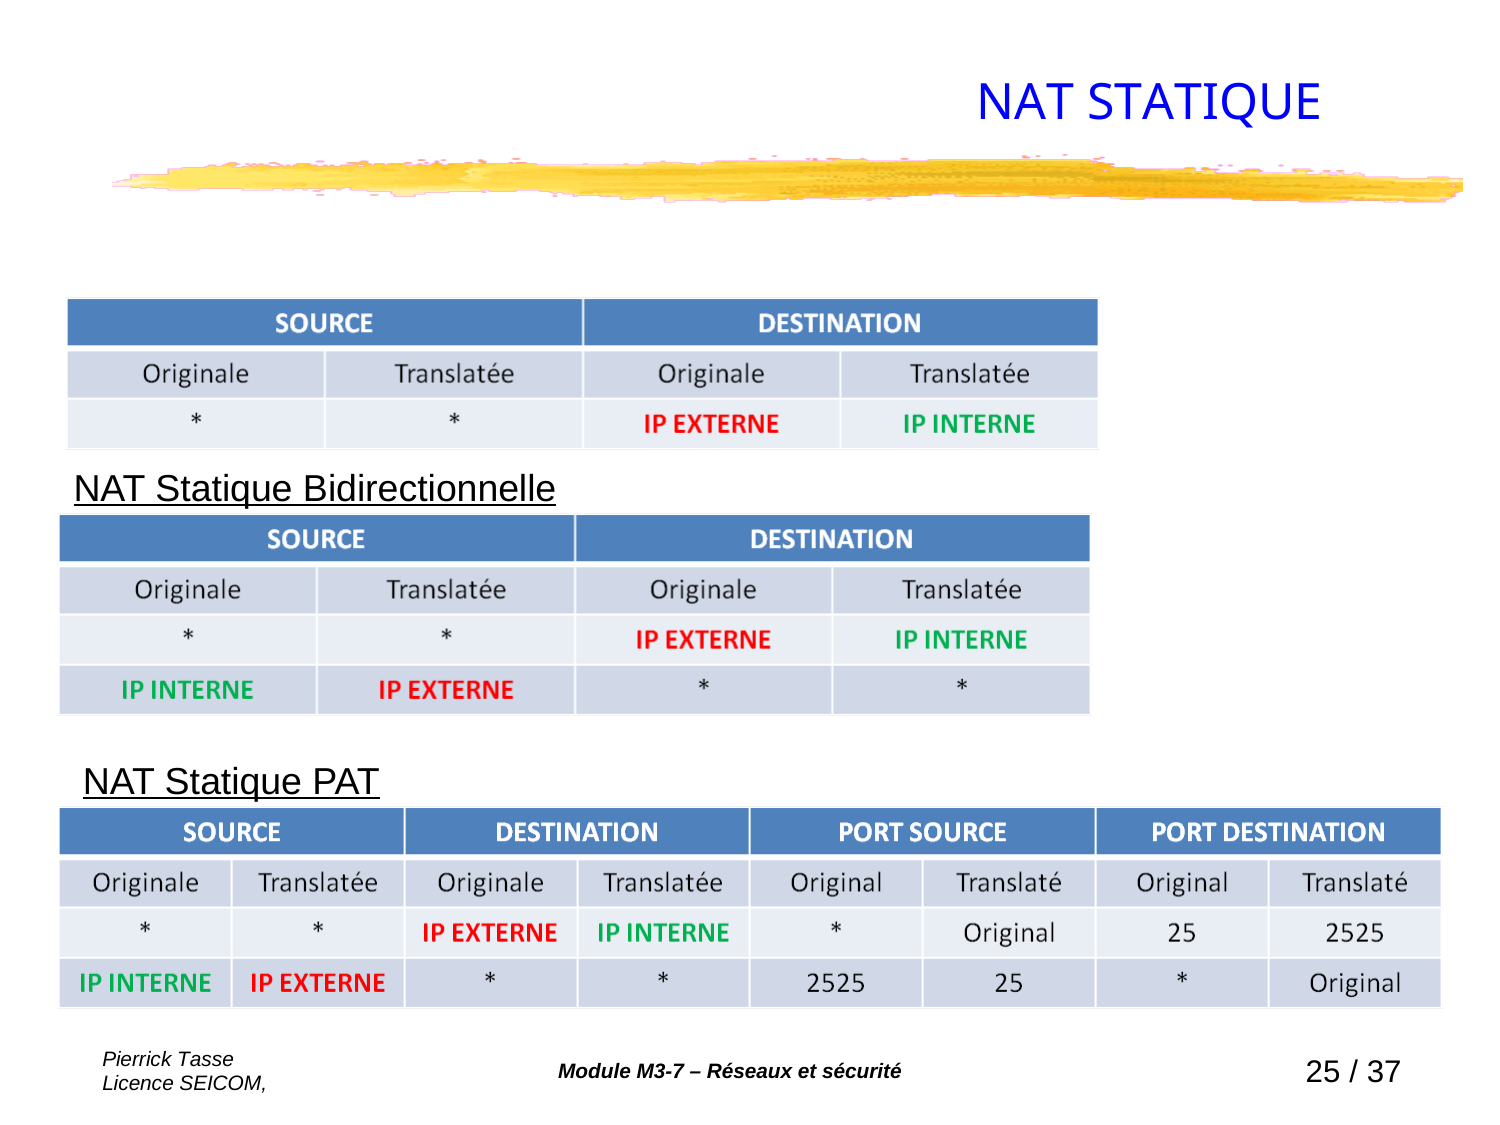

# NAT STATIQUE
NAT Statique Bidirectionnelle
NAT Statique PAT
25